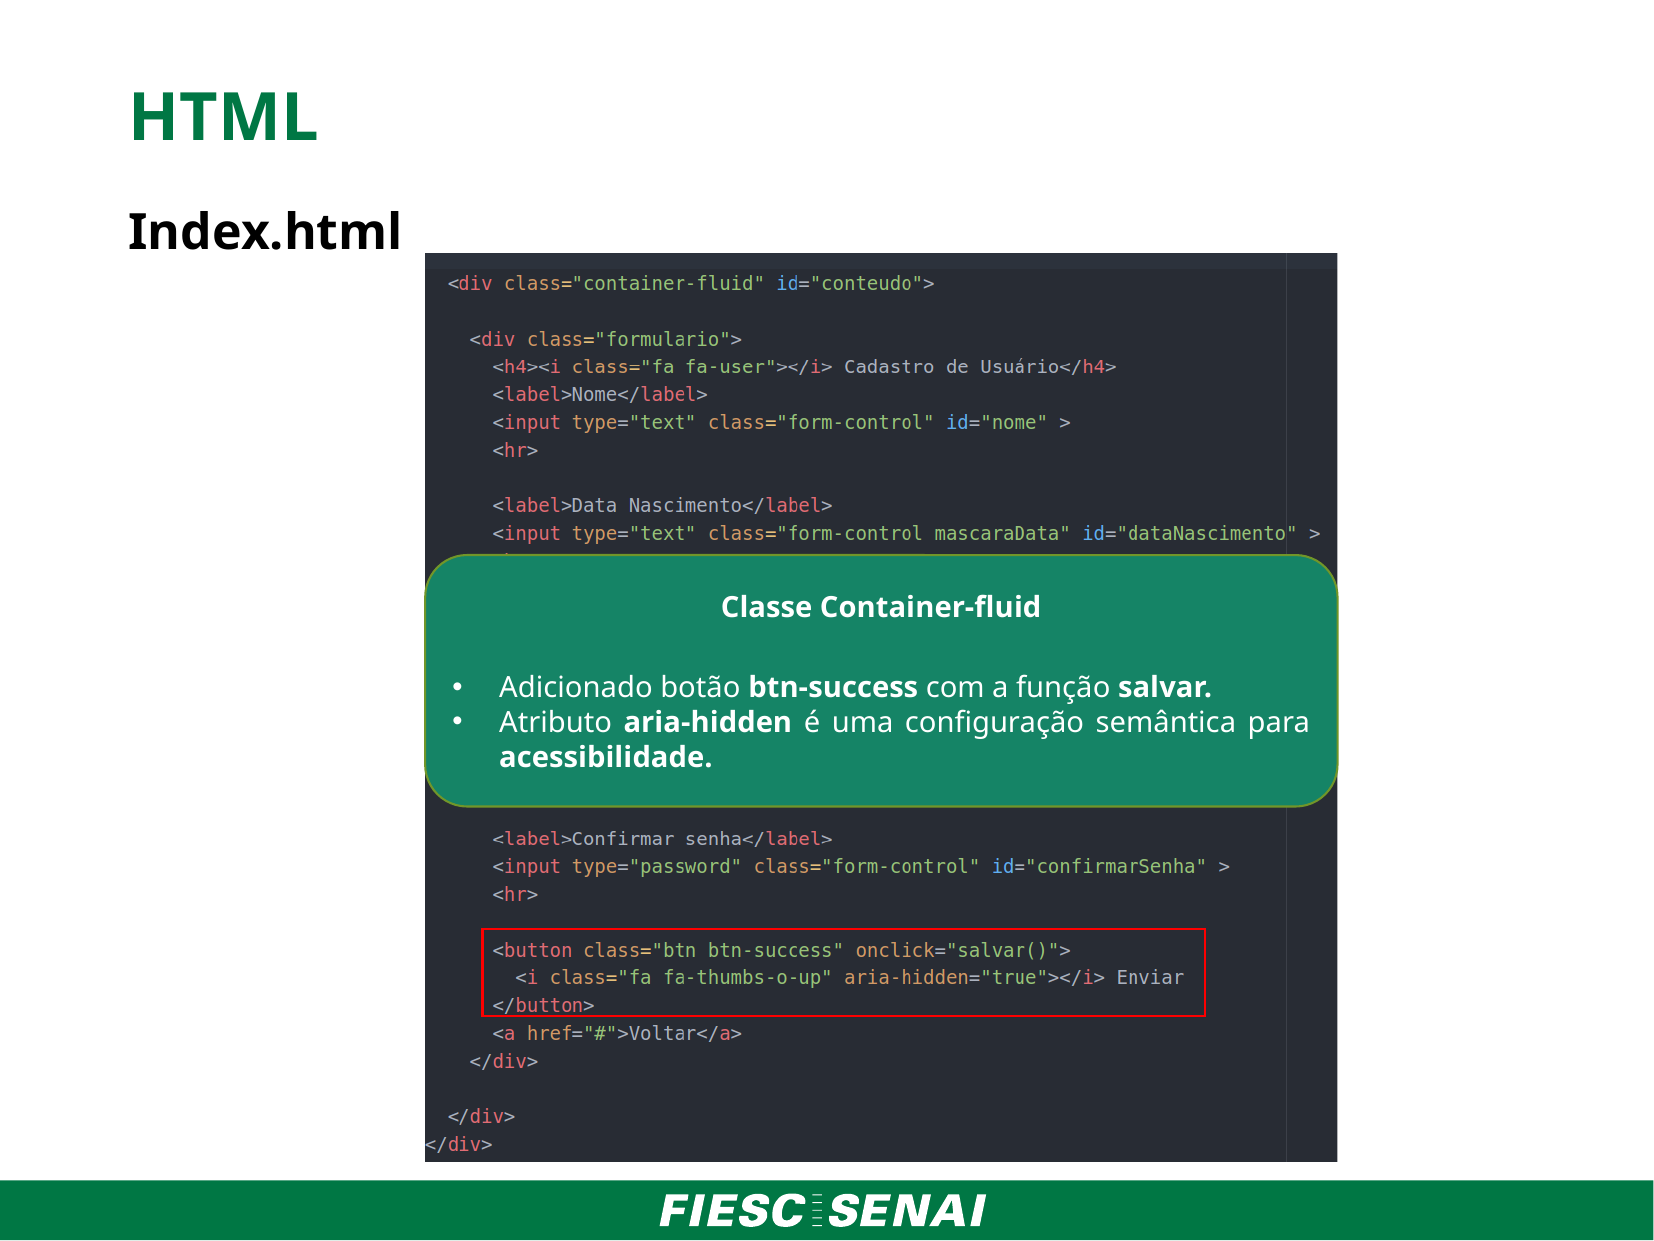

HTML
# Index.html
Classe Container-fluid
Adicionado botão btn-success com a função salvar.
Atributo aria-hidden é uma configuração semântica para acessibilidade.